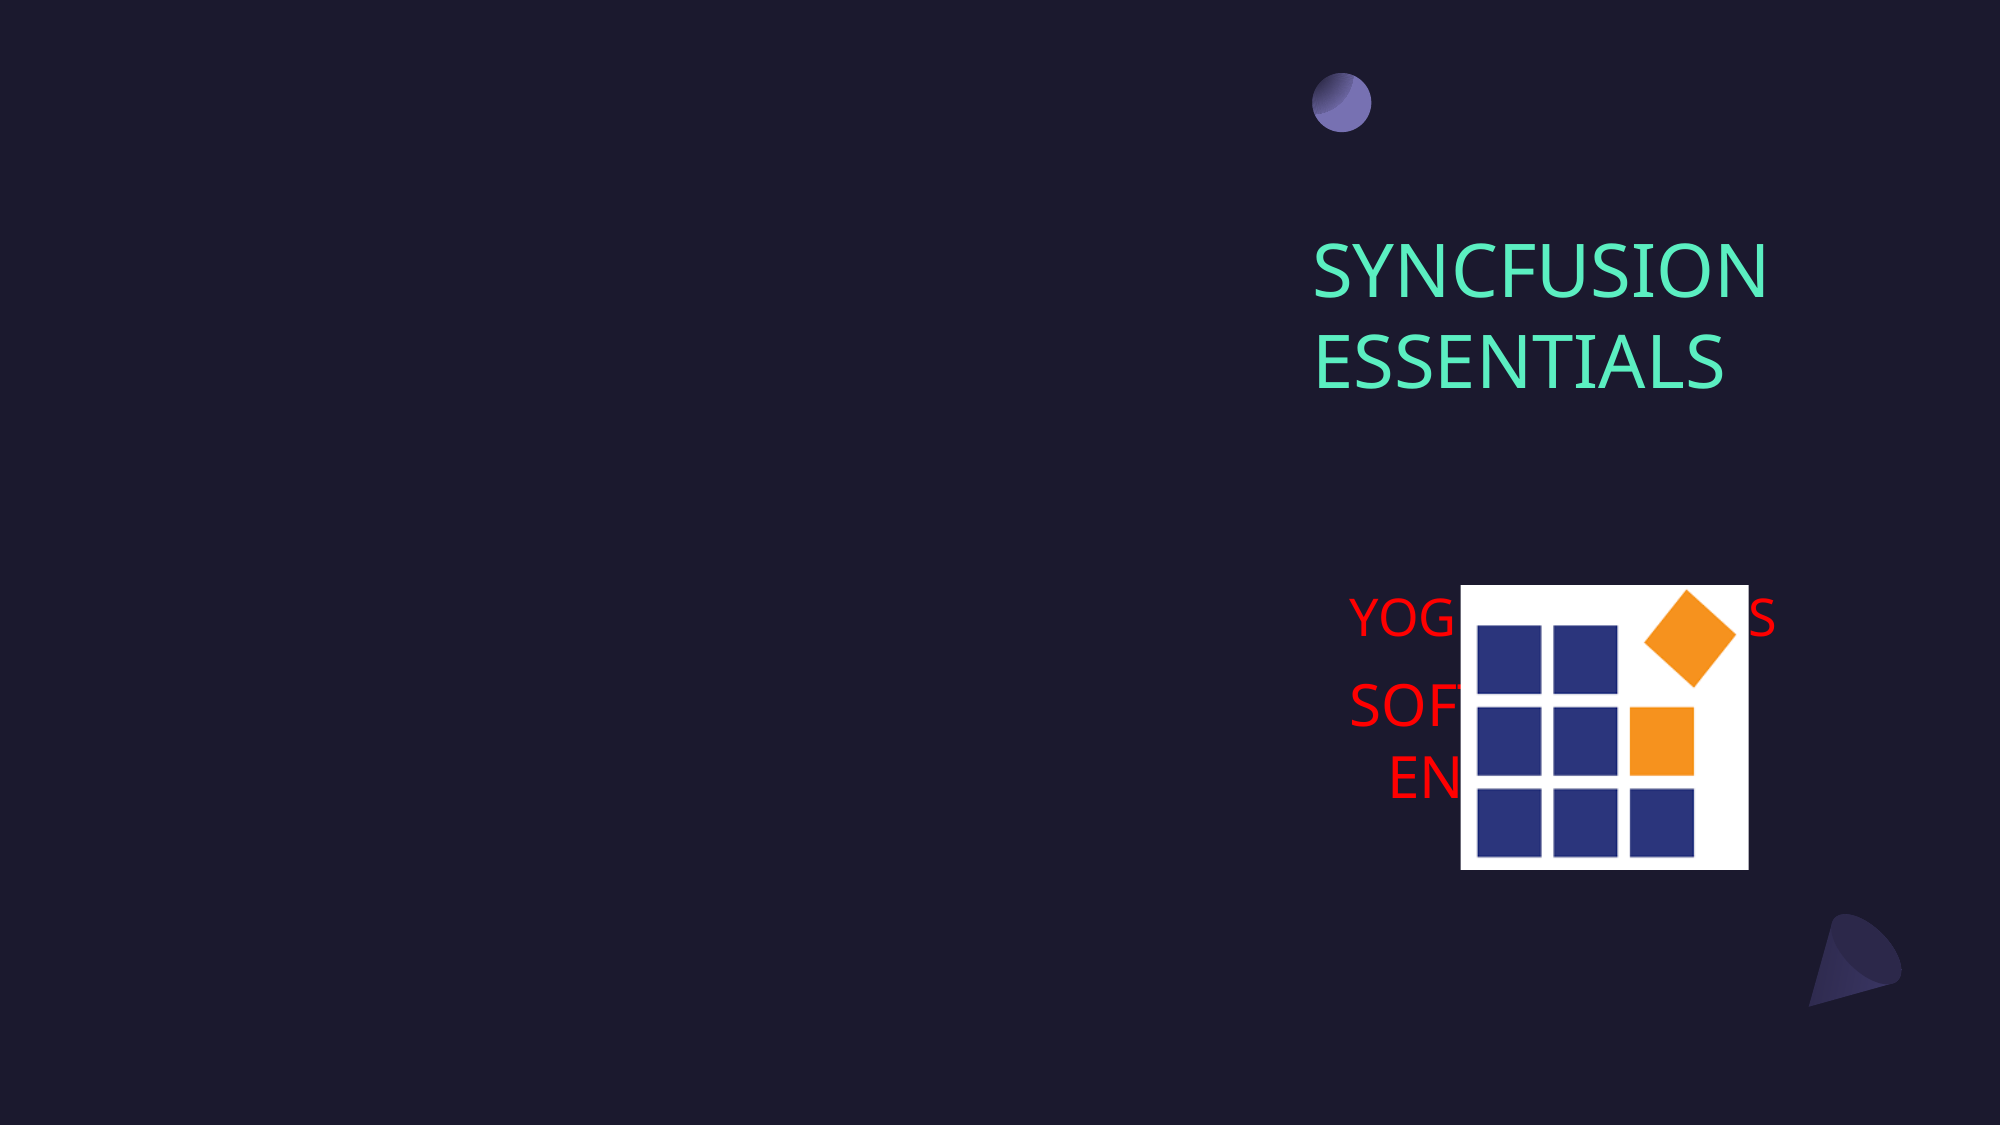

# SYNCFUSION ESSENTIALS
YOGESHKUMAR S
SOFTWARE ENGINEER